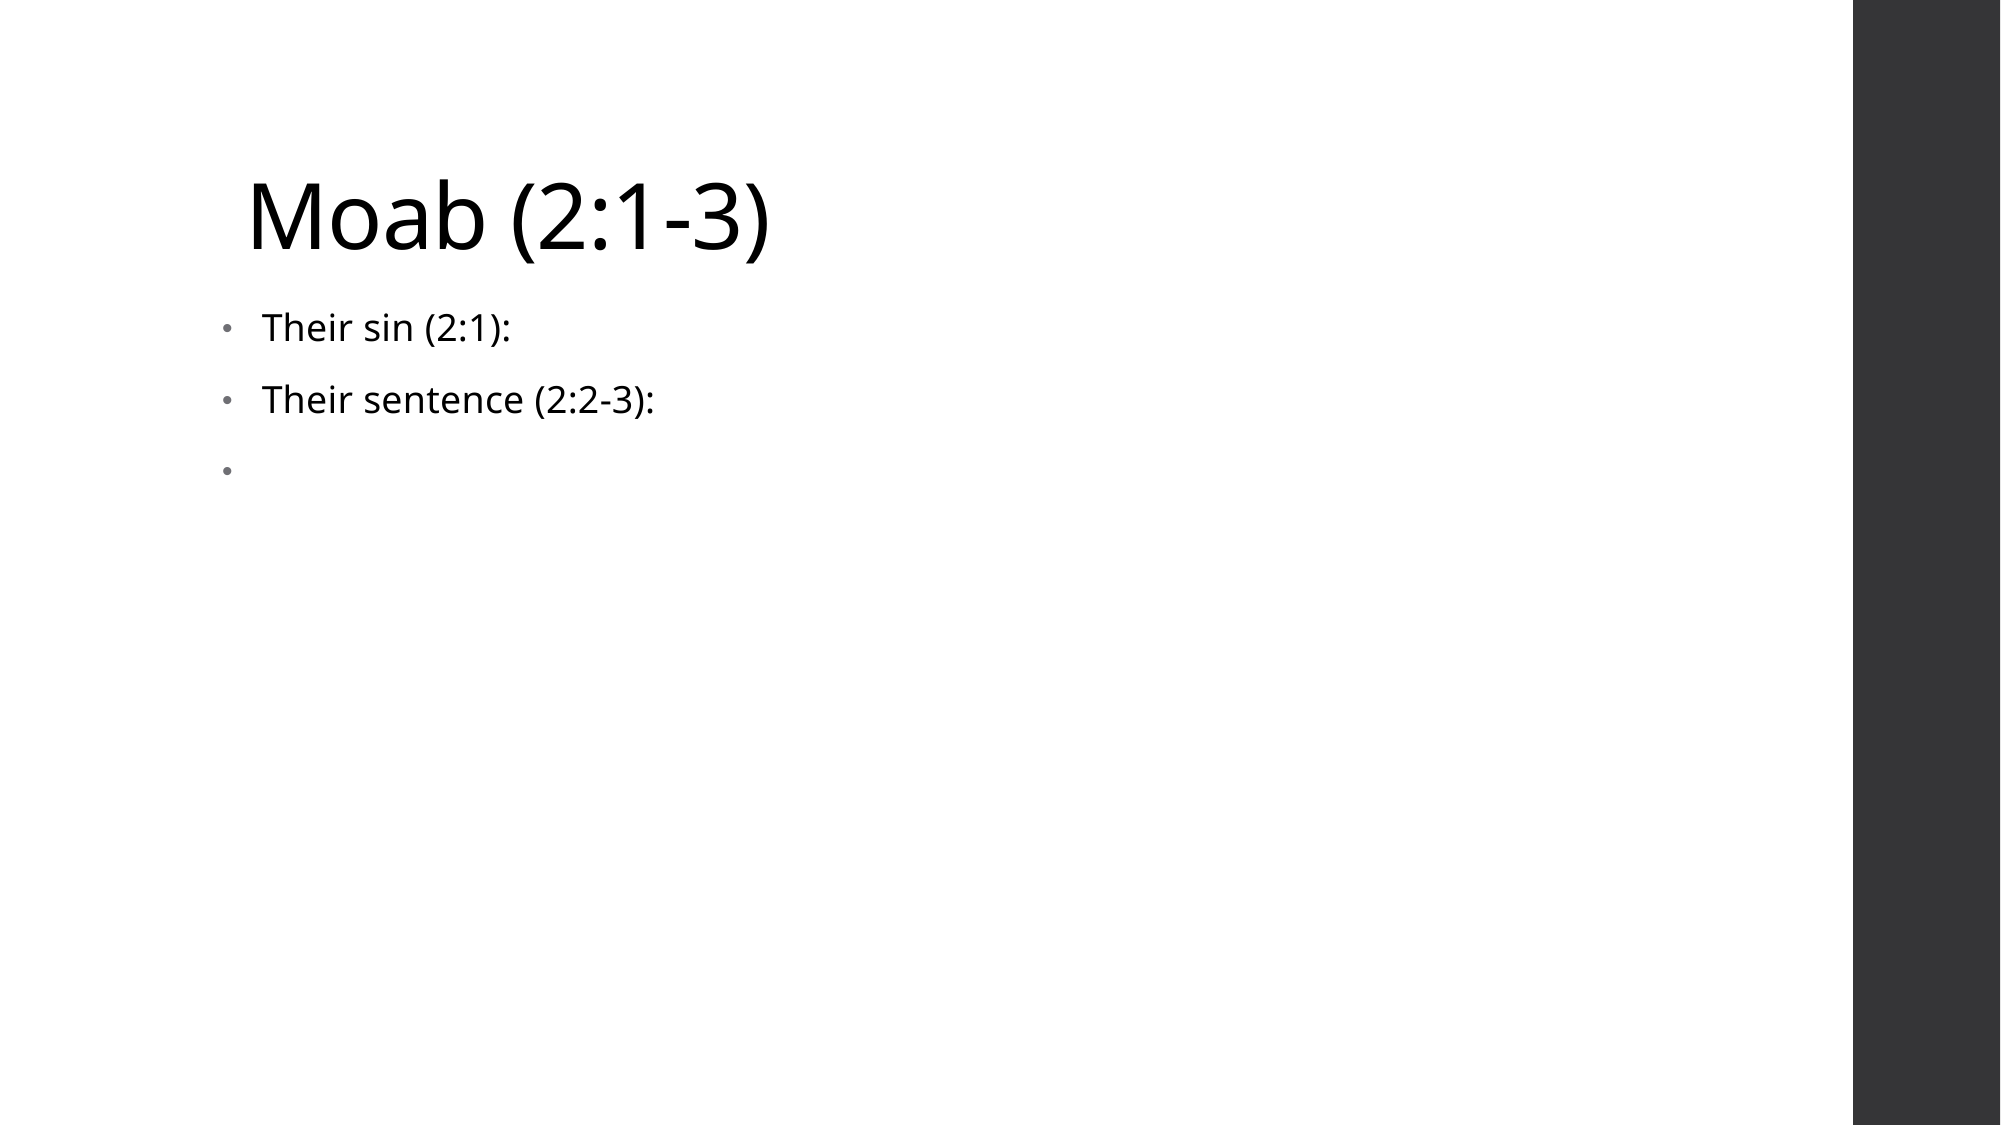

# Moab (2:1-3)
 Their sin (2:1):
 Their sentence (2:2-3):